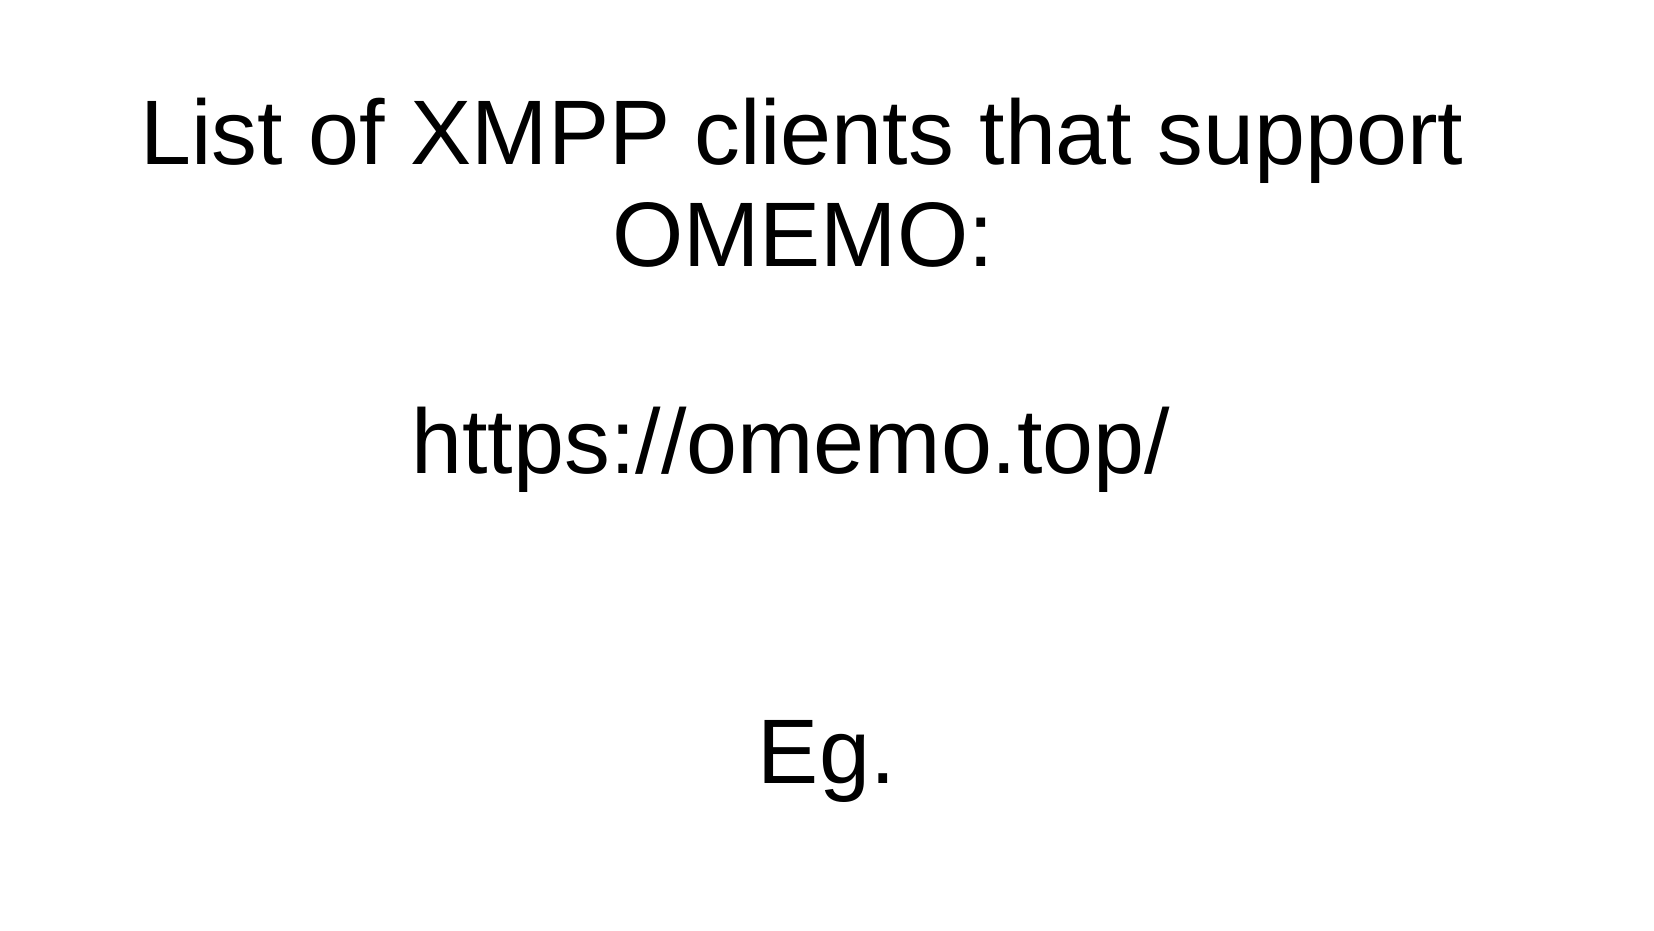

List of XMPP clients that support OMEMO:
# https://omemo.top/
Eg.